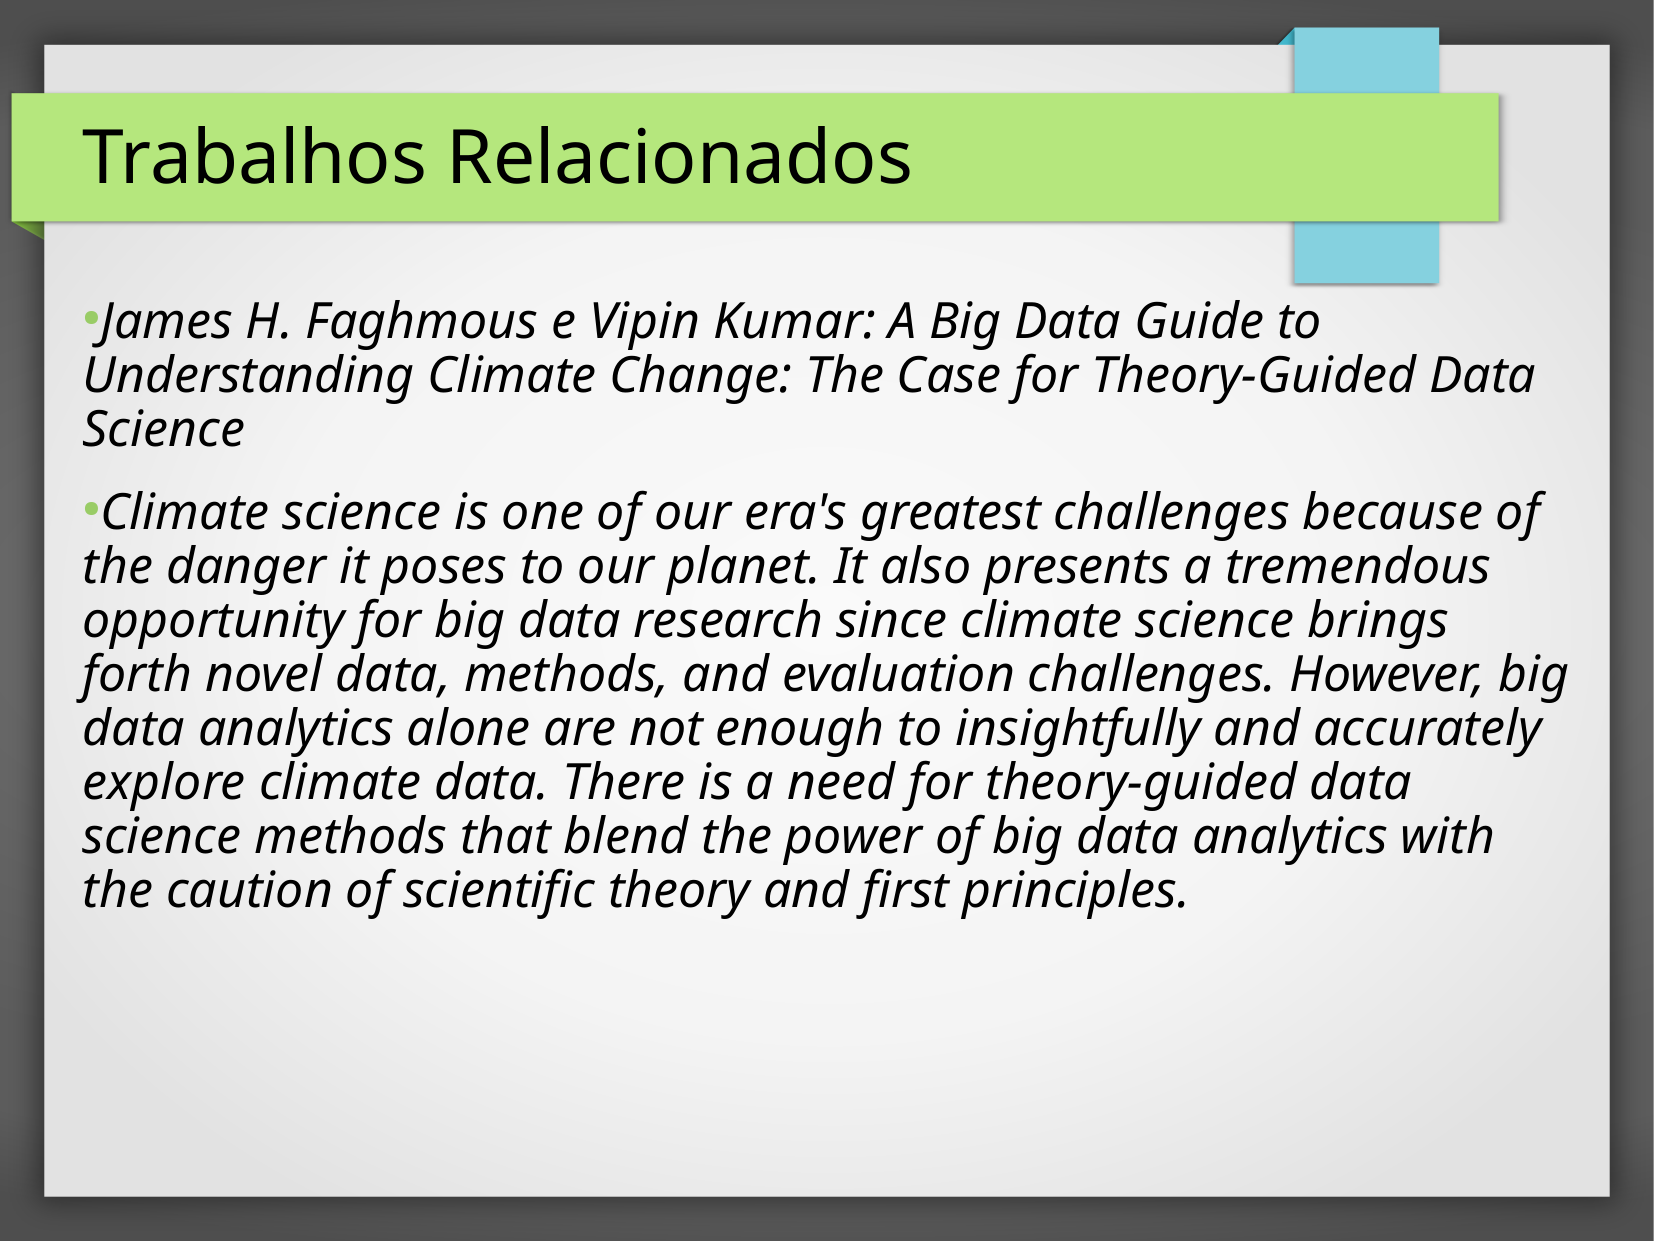

# Trabalhos Relacionados
James H. Faghmous e Vipin Kumar: A Big Data Guide to Understanding Climate Change: The Case for Theory-Guided Data Science
Climate science is one of our era's greatest challenges because of the danger it poses to our planet. It also presents a tremendous opportunity for big data research since climate science brings forth novel data, methods, and evaluation challenges. However, big data analytics alone are not enough to insightfully and accurately explore climate data. There is a need for theory-guided data science methods that blend the power of big data analytics with the caution of scientific theory and first principles.